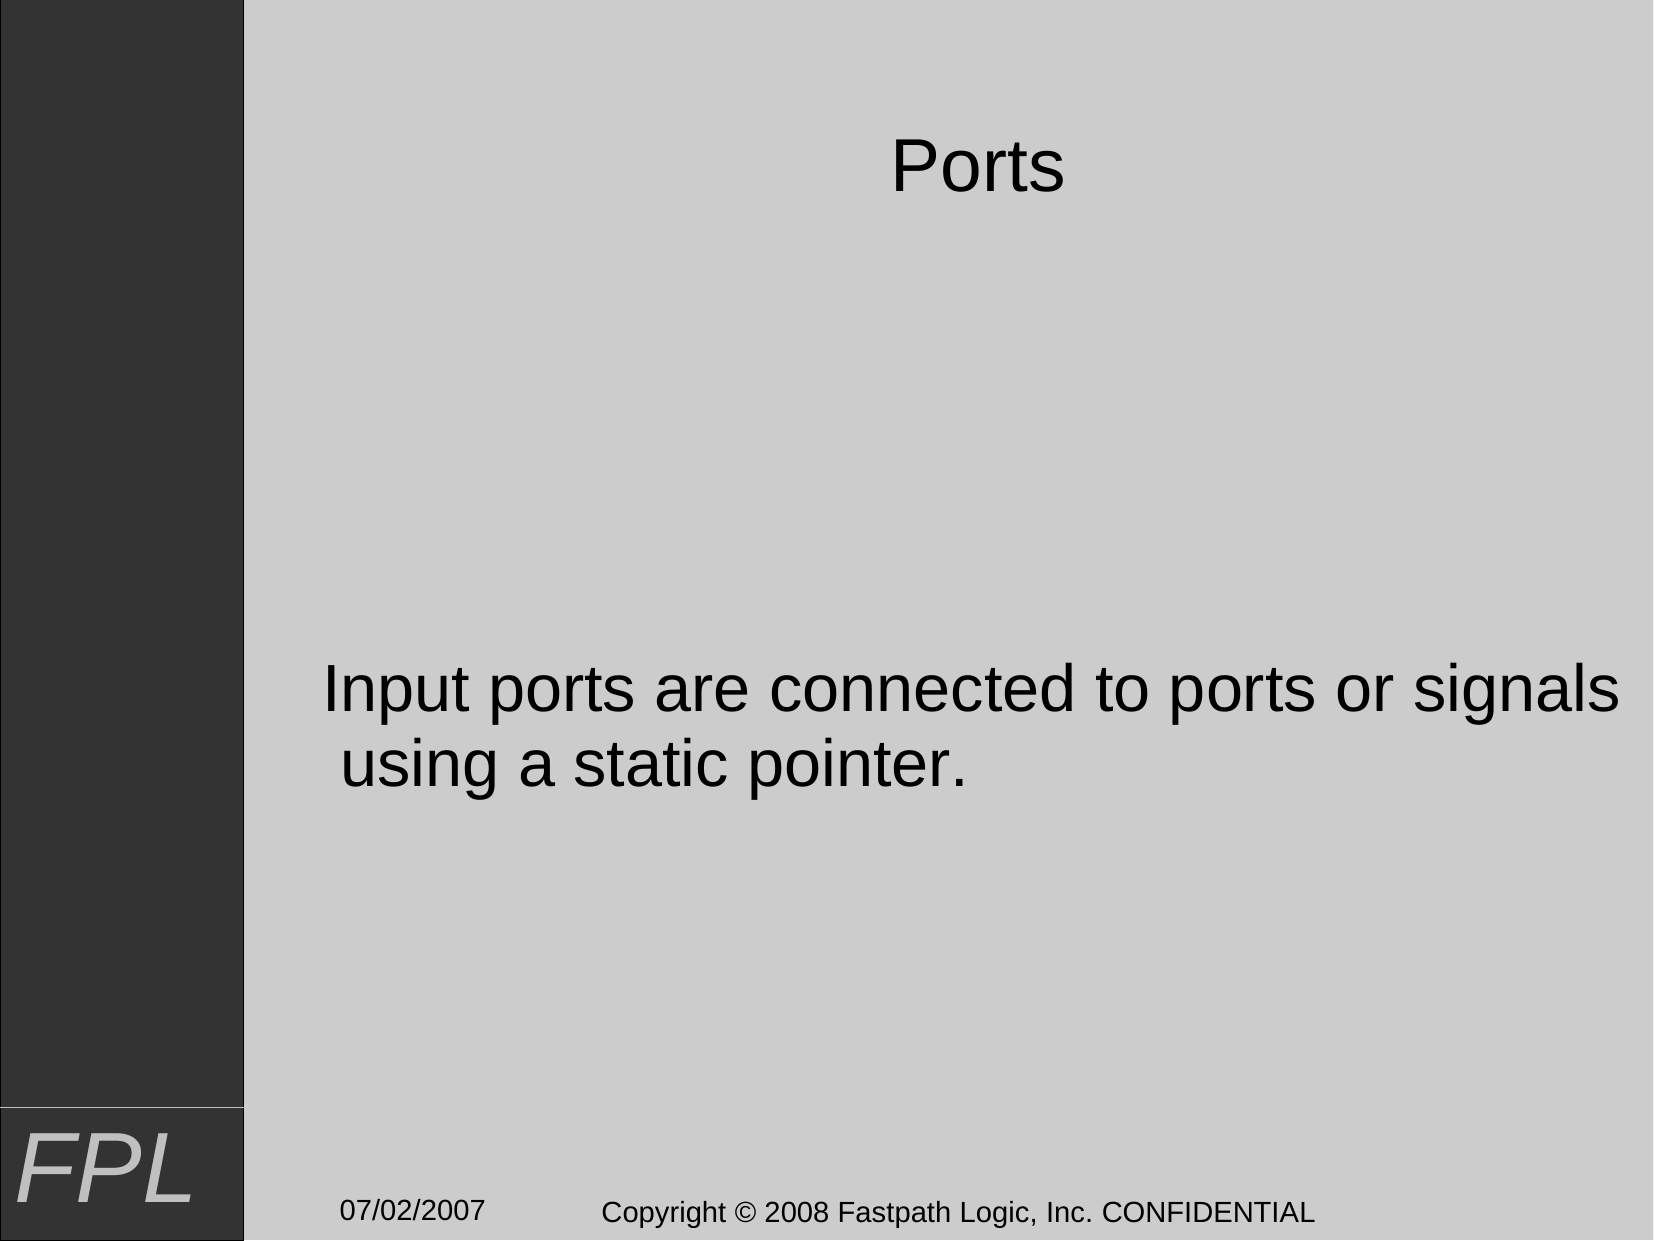

# Ports
Input ports are connected to ports or signals using a static pointer.
07/02/2007
© 2007 FASTPATH LOGIC INC.